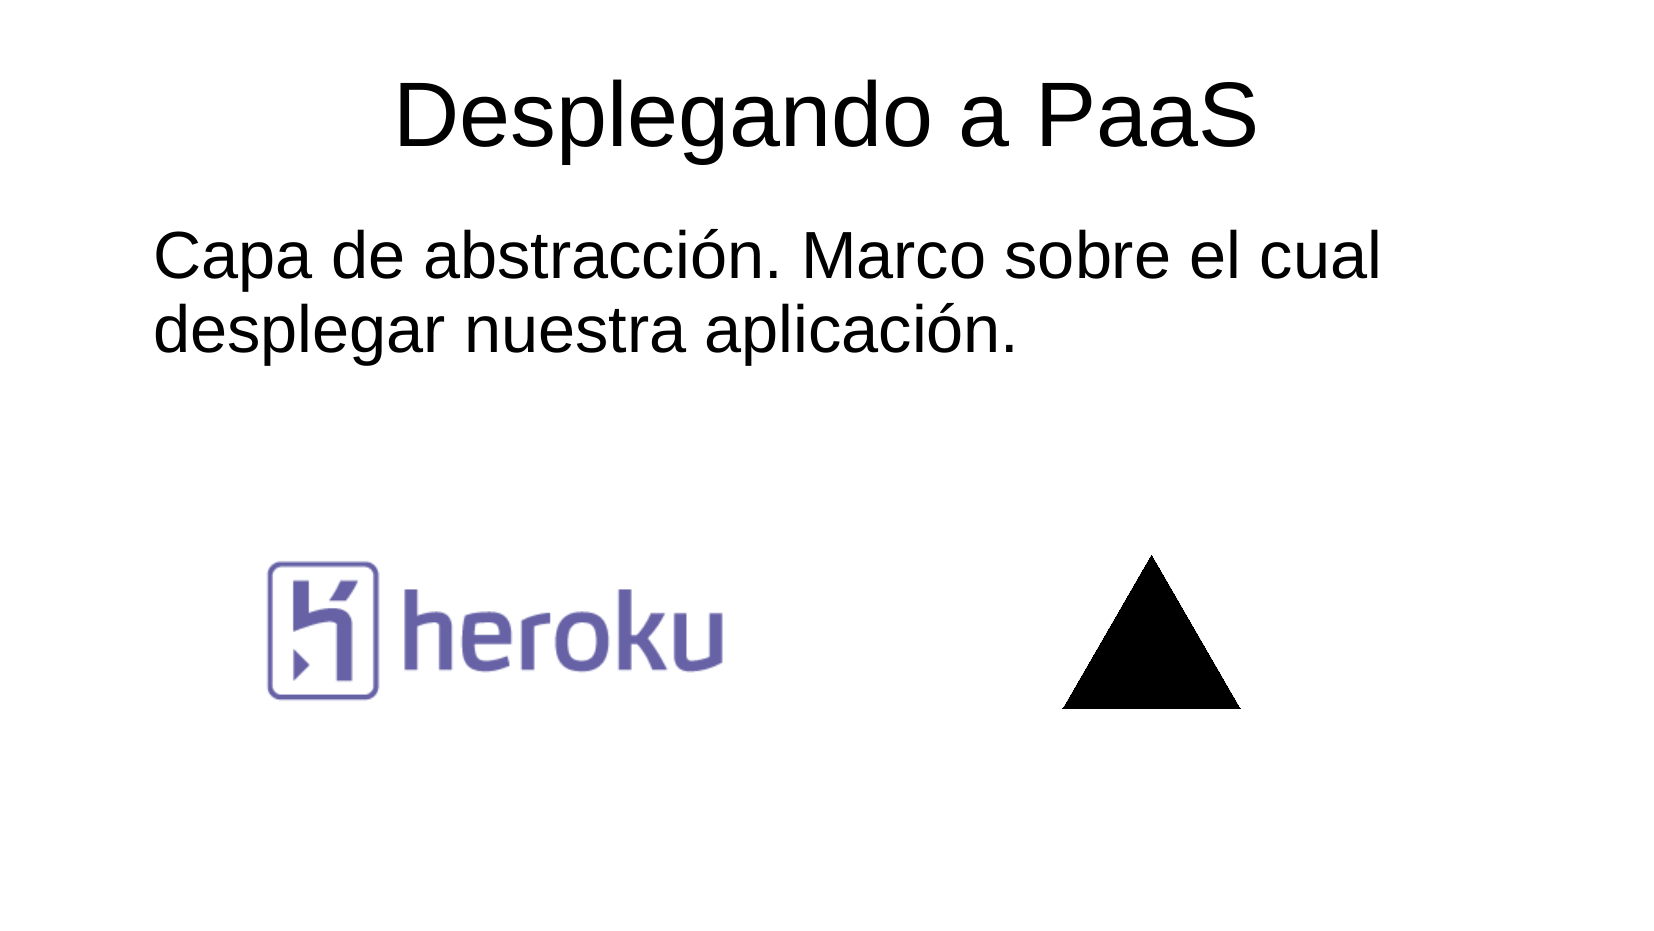

# Desplegando a PaaS
Capa de abstracción. Marco sobre el cual desplegar nuestra aplicación.